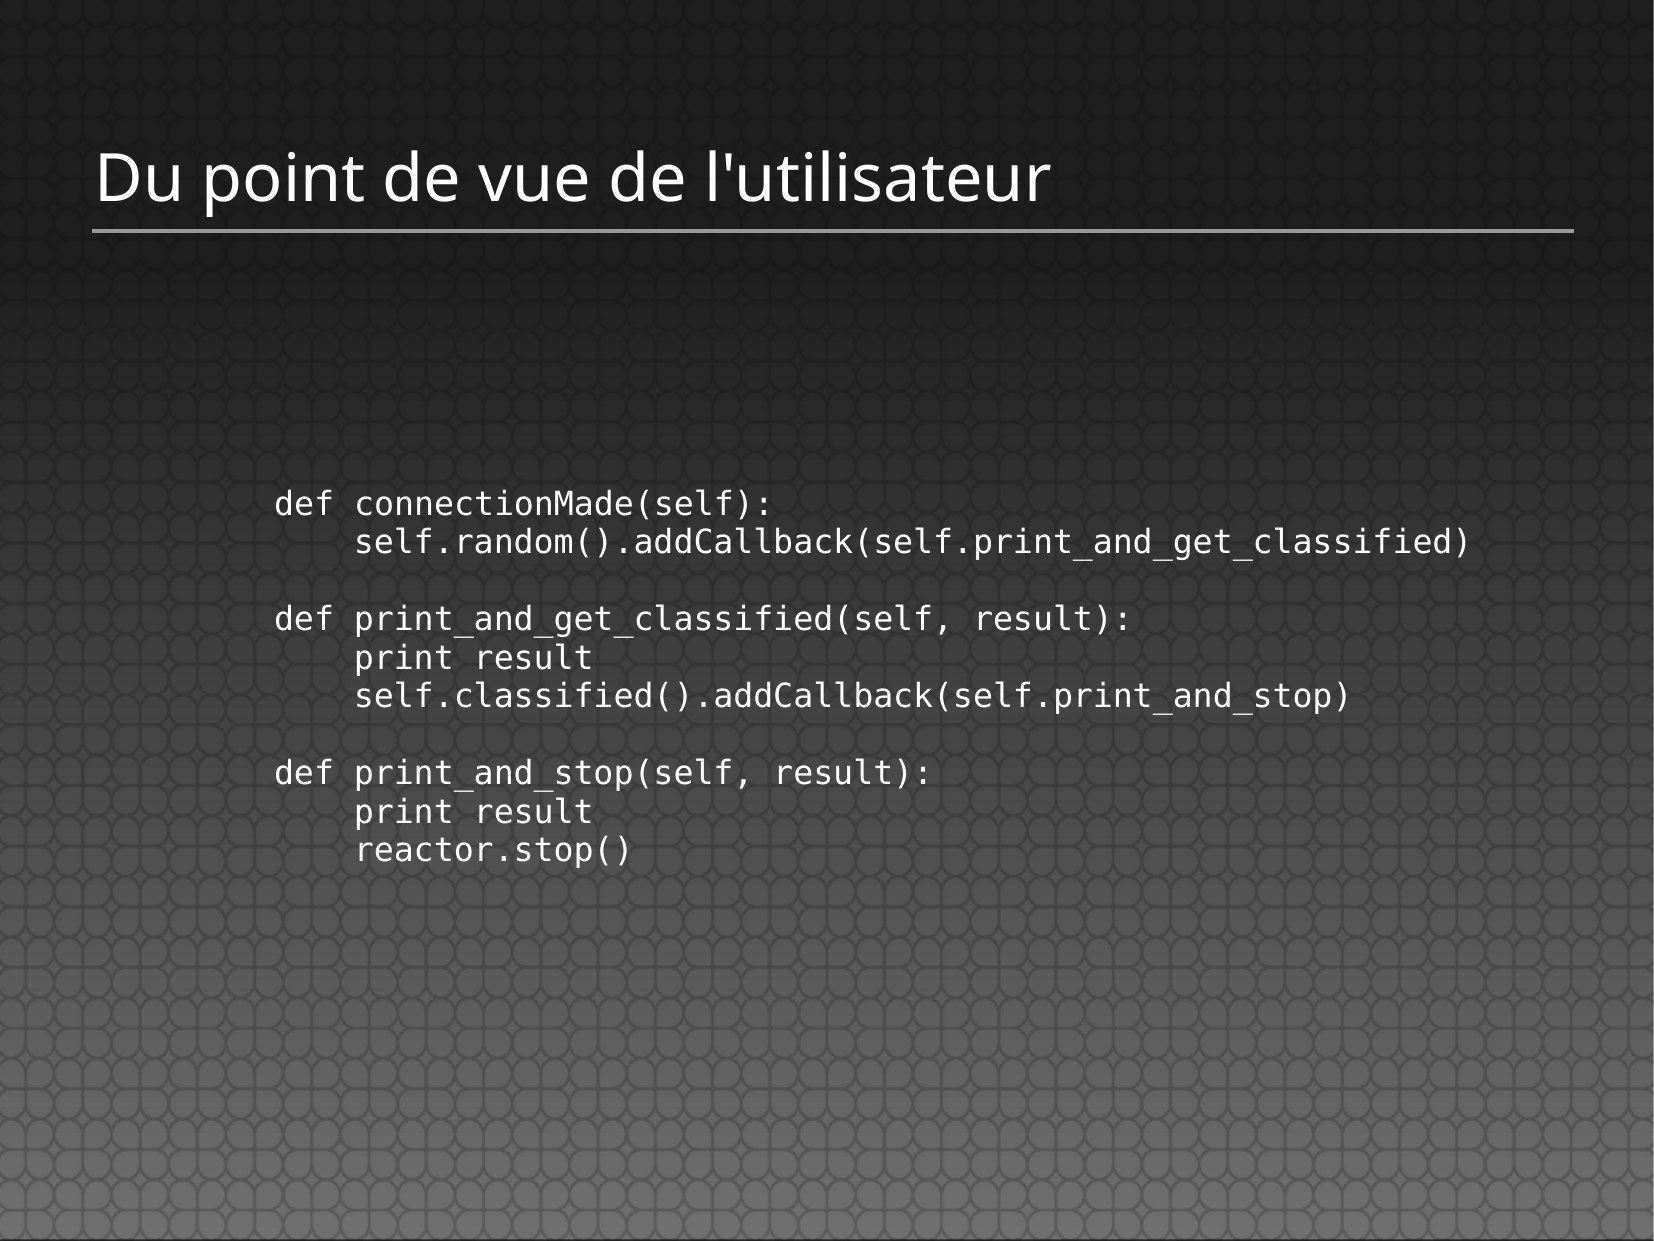

# Du point de vue de l'utilisateur
 def connectionMade(self):
 self.random().addCallback(self.print_and_get_classified)
 def print_and_get_classified(self, result):
 print result
 self.classified().addCallback(self.print_and_stop)
 def print_and_stop(self, result):
 print result
 reactor.stop()